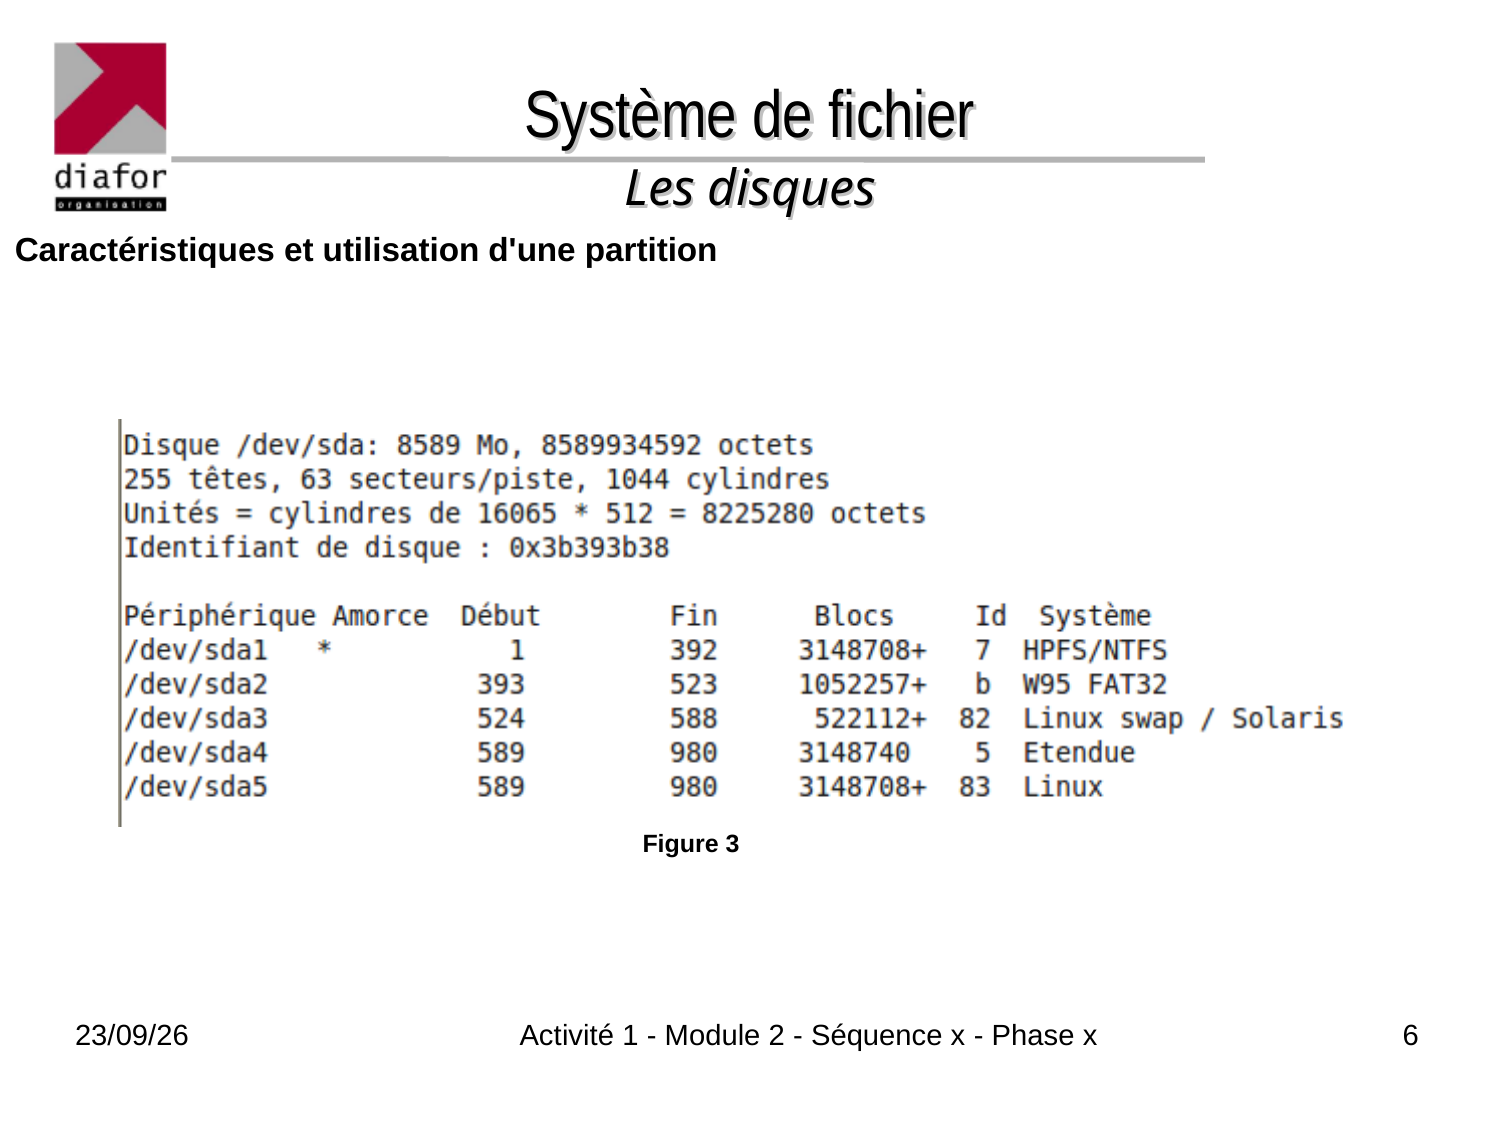

# Système de fichier Les disques
Caractéristiques et utilisation d'une partition
Figure 3
Activité 1 - Module 2 - Séquence x - Phase x
6